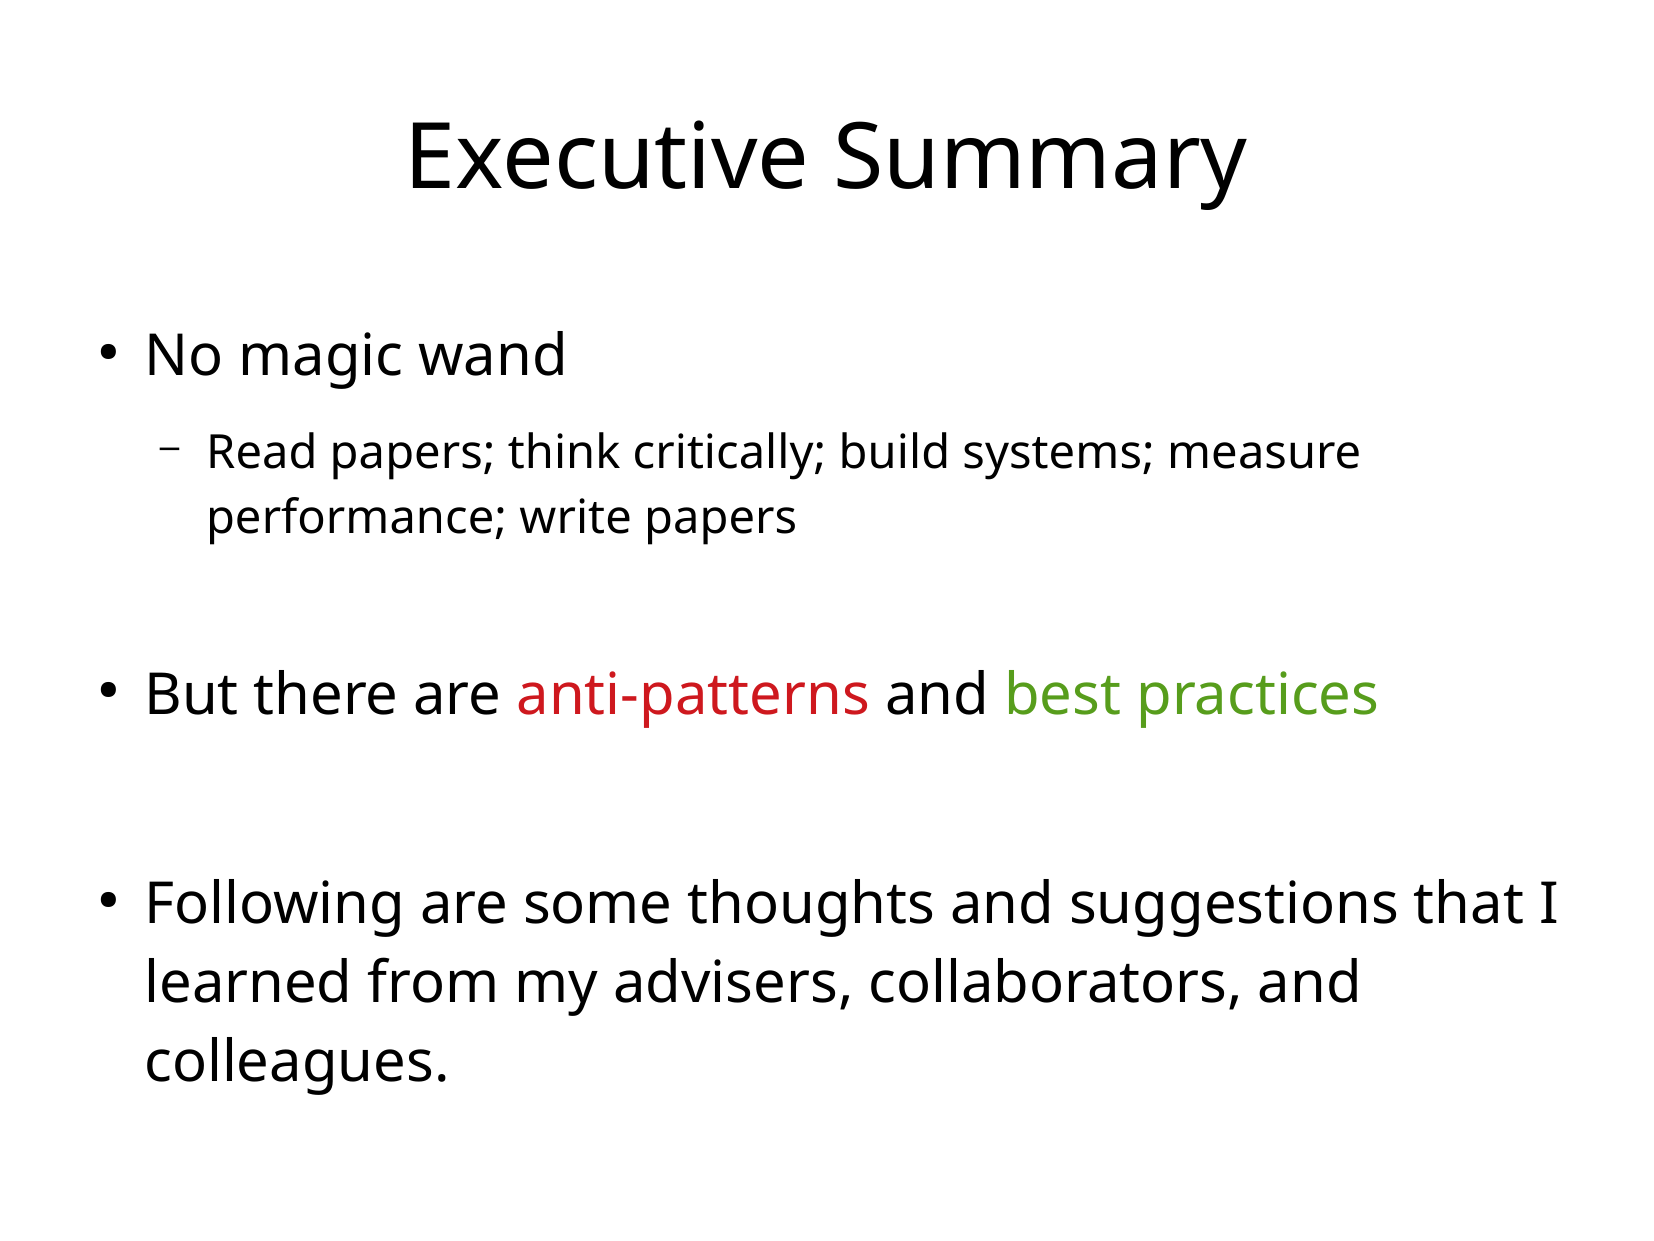

# Executive Summary
No magic wand
Read papers; think critically; build systems; measure performance; write papers
But there are anti-patterns and best practices
Following are some thoughts and suggestions that I learned from my advisers, collaborators, and colleagues.